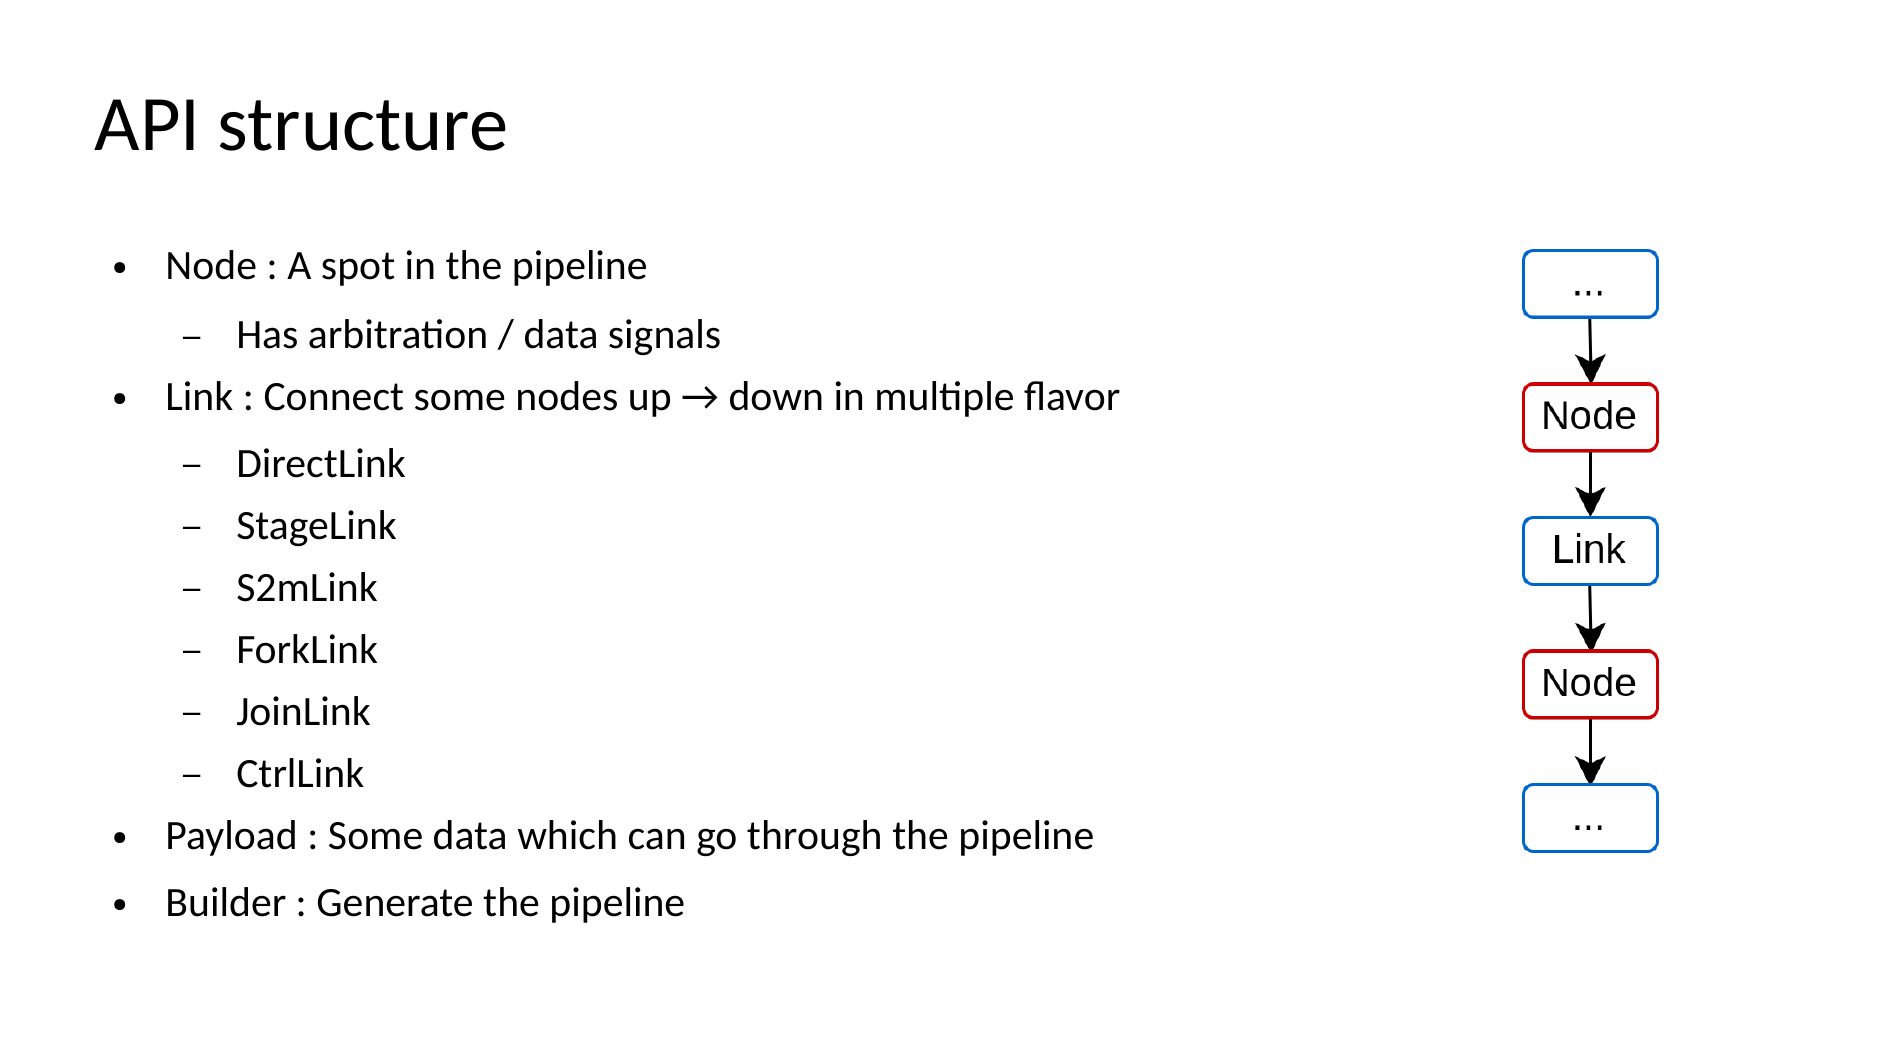

API structure
# Node : A spot in the pipeline
Has arbitration / data signals
Link : Connect some nodes up → down in multiple flavor
DirectLink
StageLink
S2mLink
ForkLink
JoinLink
CtrlLink
Payload : Some data which can go through the pipeline
Builder : Generate the pipeline